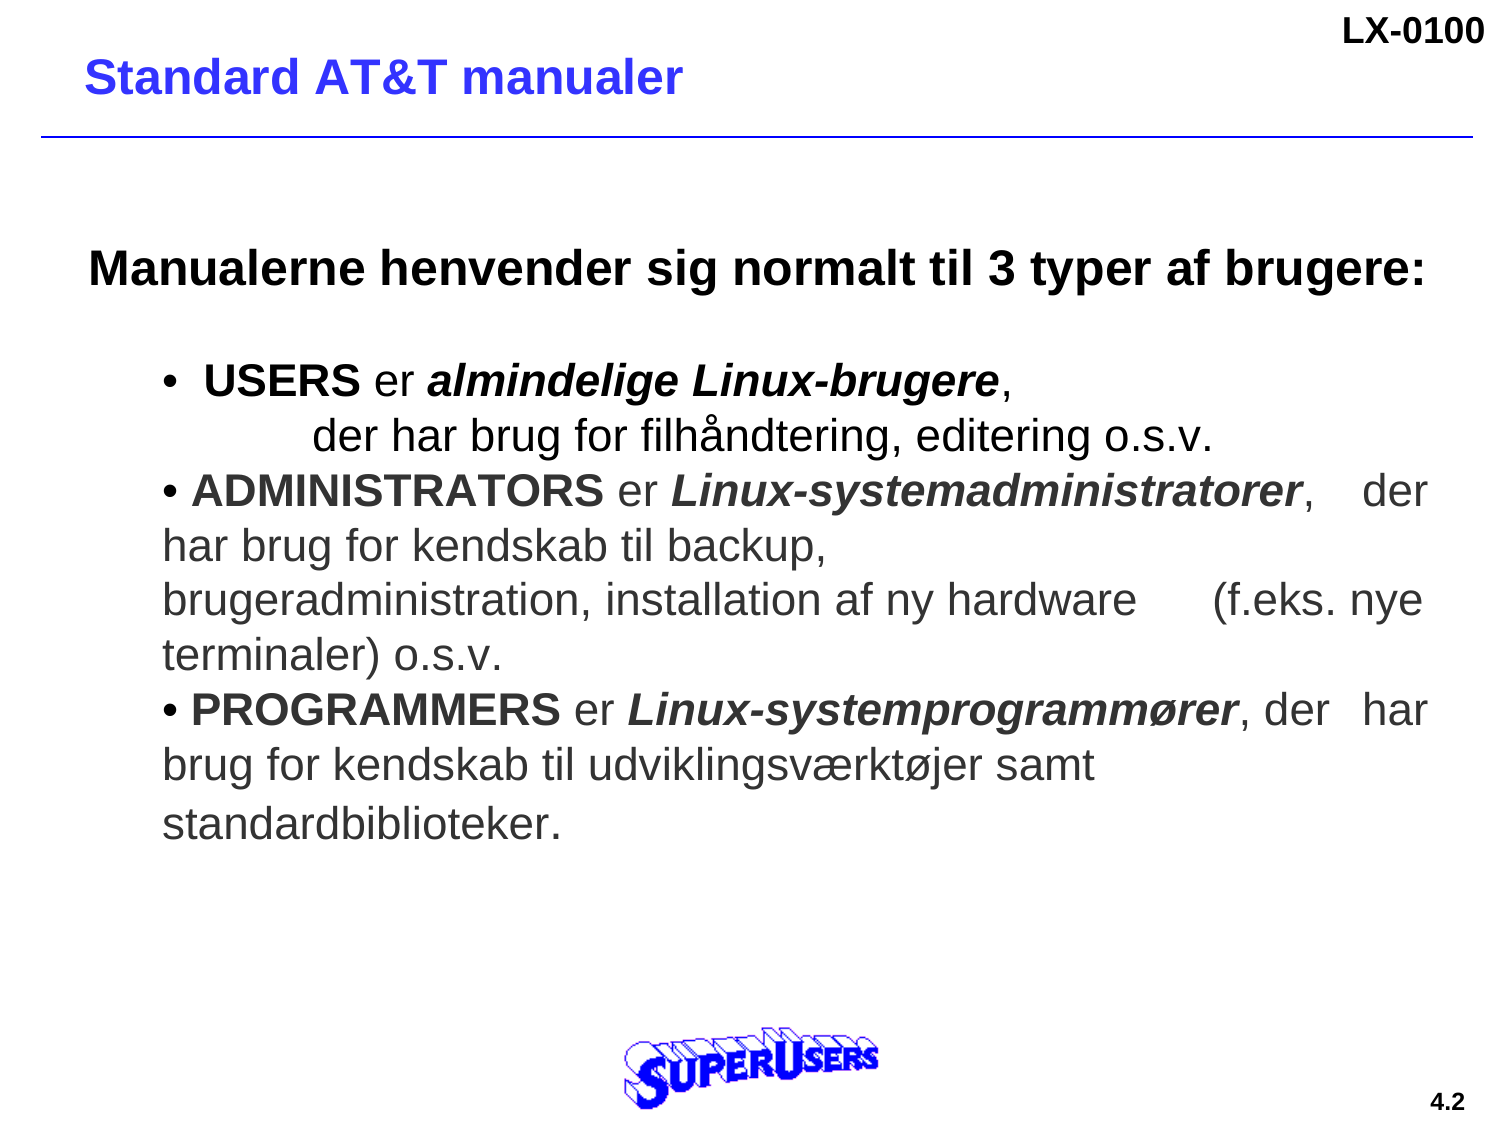

# Standard AT&T manualer
Manualerne henvender sig normalt til 3 typer af brugere:
 USERS er almindelige Linux-brugere,
	der har brug for filhåndtering, editering o.s.v.
 ADMINISTRATORS er Linux-systemadministratorer, 	der har brug for kendskab til backup, 	 	 	brugeradministration, installation af ny hardware 	(f.eks. nye terminaler) o.s.v.
 PROGRAMMERS er Linux-systemprogrammører, der 	har brug for kendskab til udviklingsværktøjer samt 	standardbiblioteker.